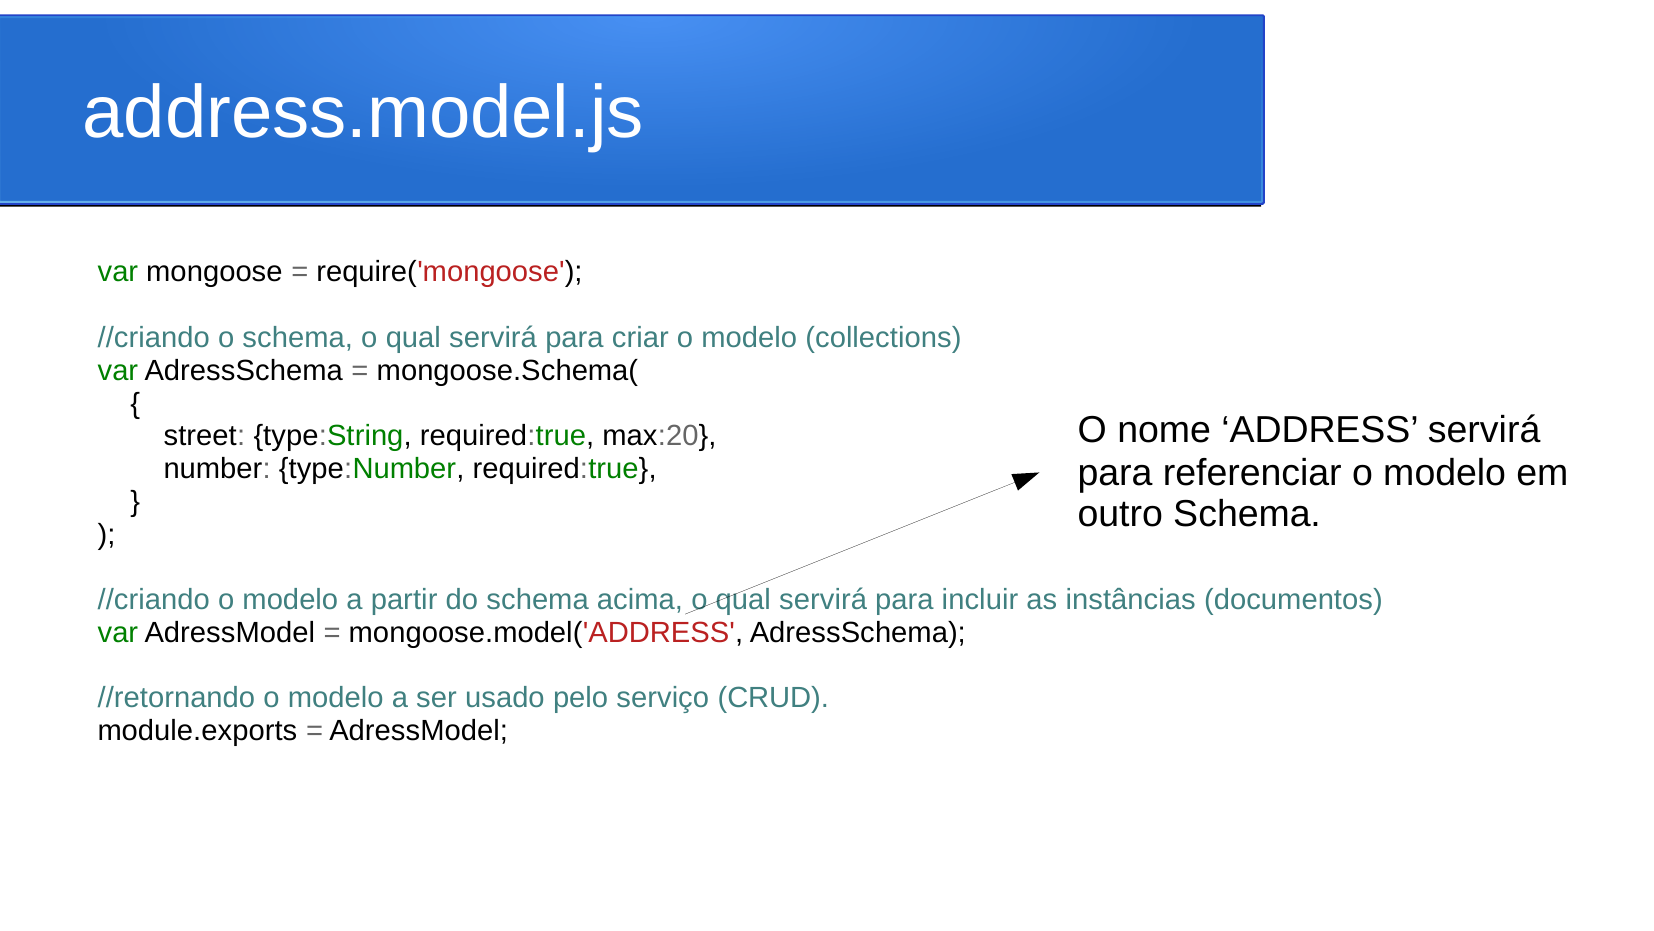

# address.model.js
var mongoose = require('mongoose');
//criando o schema, o qual servirá para criar o modelo (collections)
var AdressSchema = mongoose.Schema(
 {
 street: {type:String, required:true, max:20},
 number: {type:Number, required:true},
 }
);
//criando o modelo a partir do schema acima, o qual servirá para incluir as instâncias (documentos)
var AdressModel = mongoose.model('ADDRESS', AdressSchema);
//retornando o modelo a ser usado pelo serviço (CRUD).
module.exports = AdressModel;
O nome ‘ADDRESS’ servirá
para referenciar o modelo em
outro Schema.